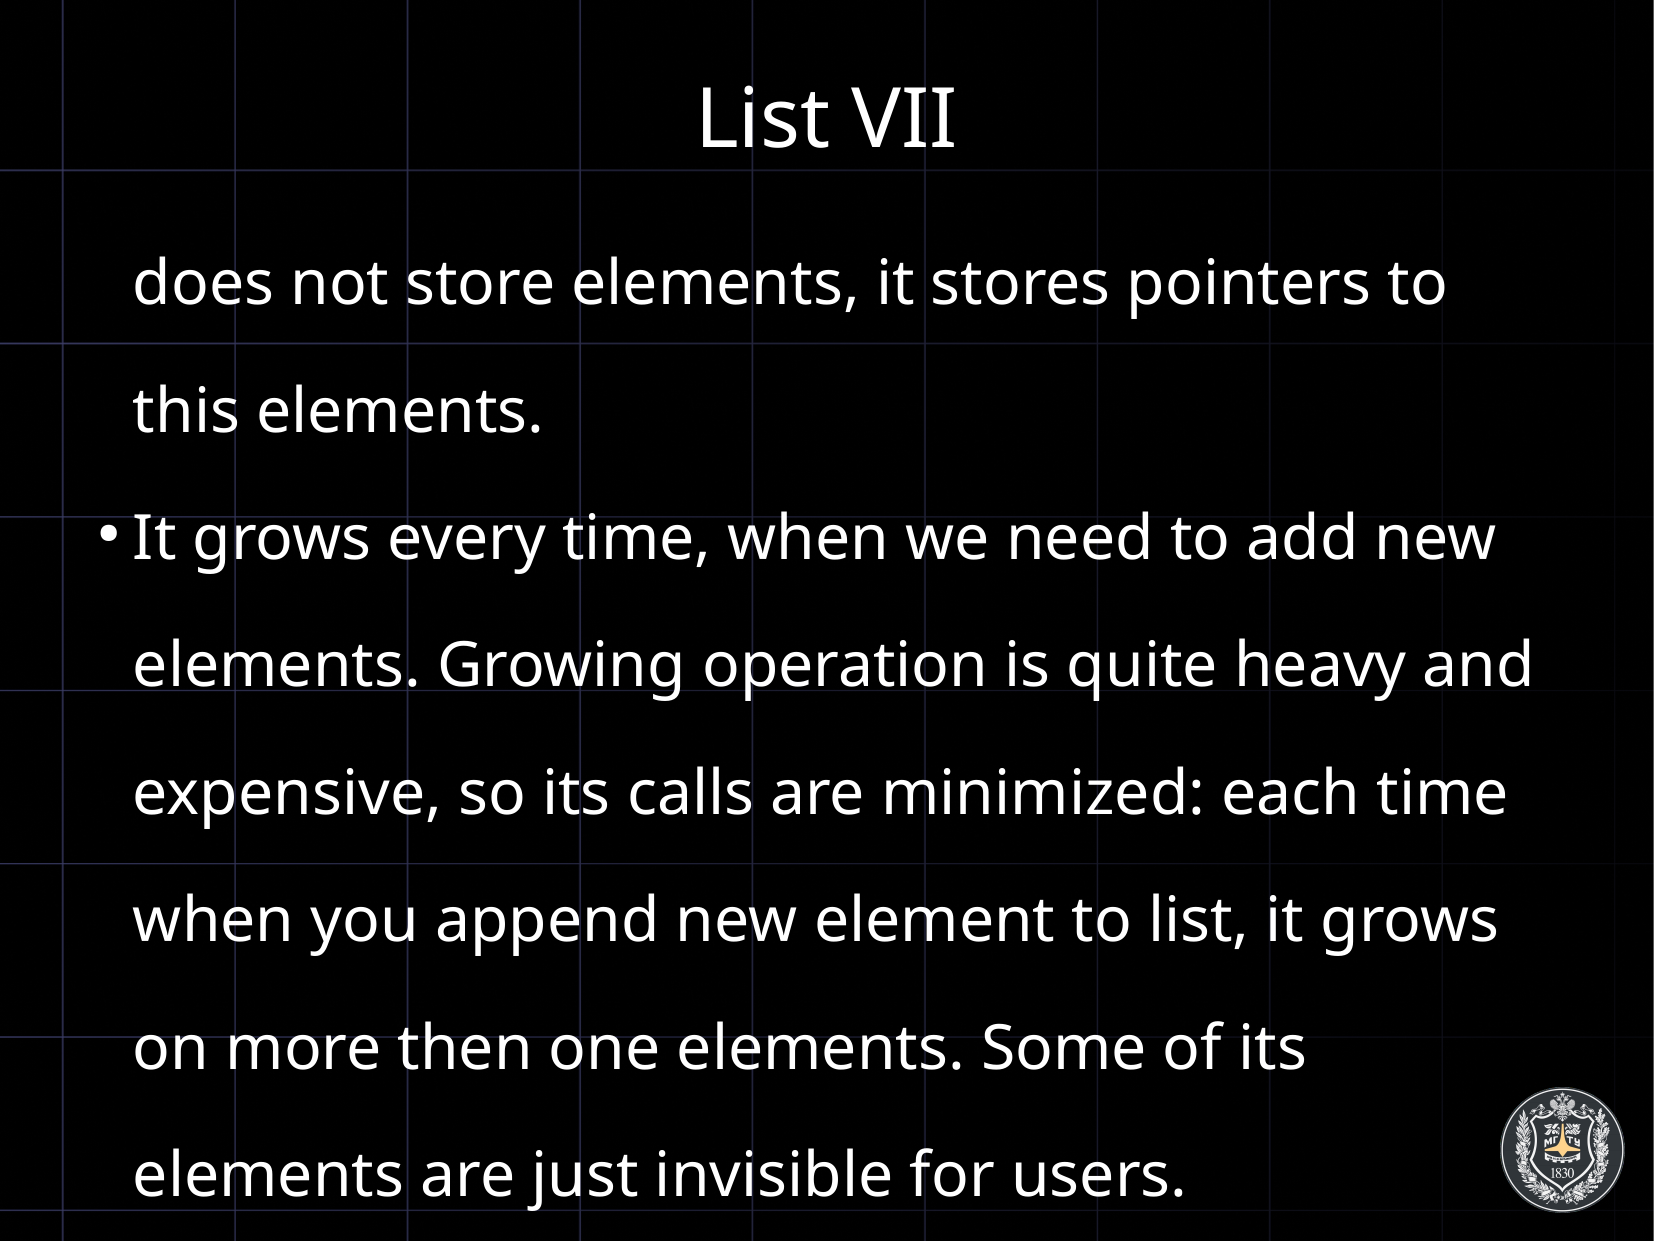

# List VII
does not store elements, it stores pointers to this elements.
It grows every time, when we need to add new elements. Growing operation is quite heavy and expensive, so its calls are minimized: each time when you append new element to list, it grows on more then one elements. Some of its elements are just invisible for users.
Adding new element to the end of list or deleting its last element are quite fast operations.